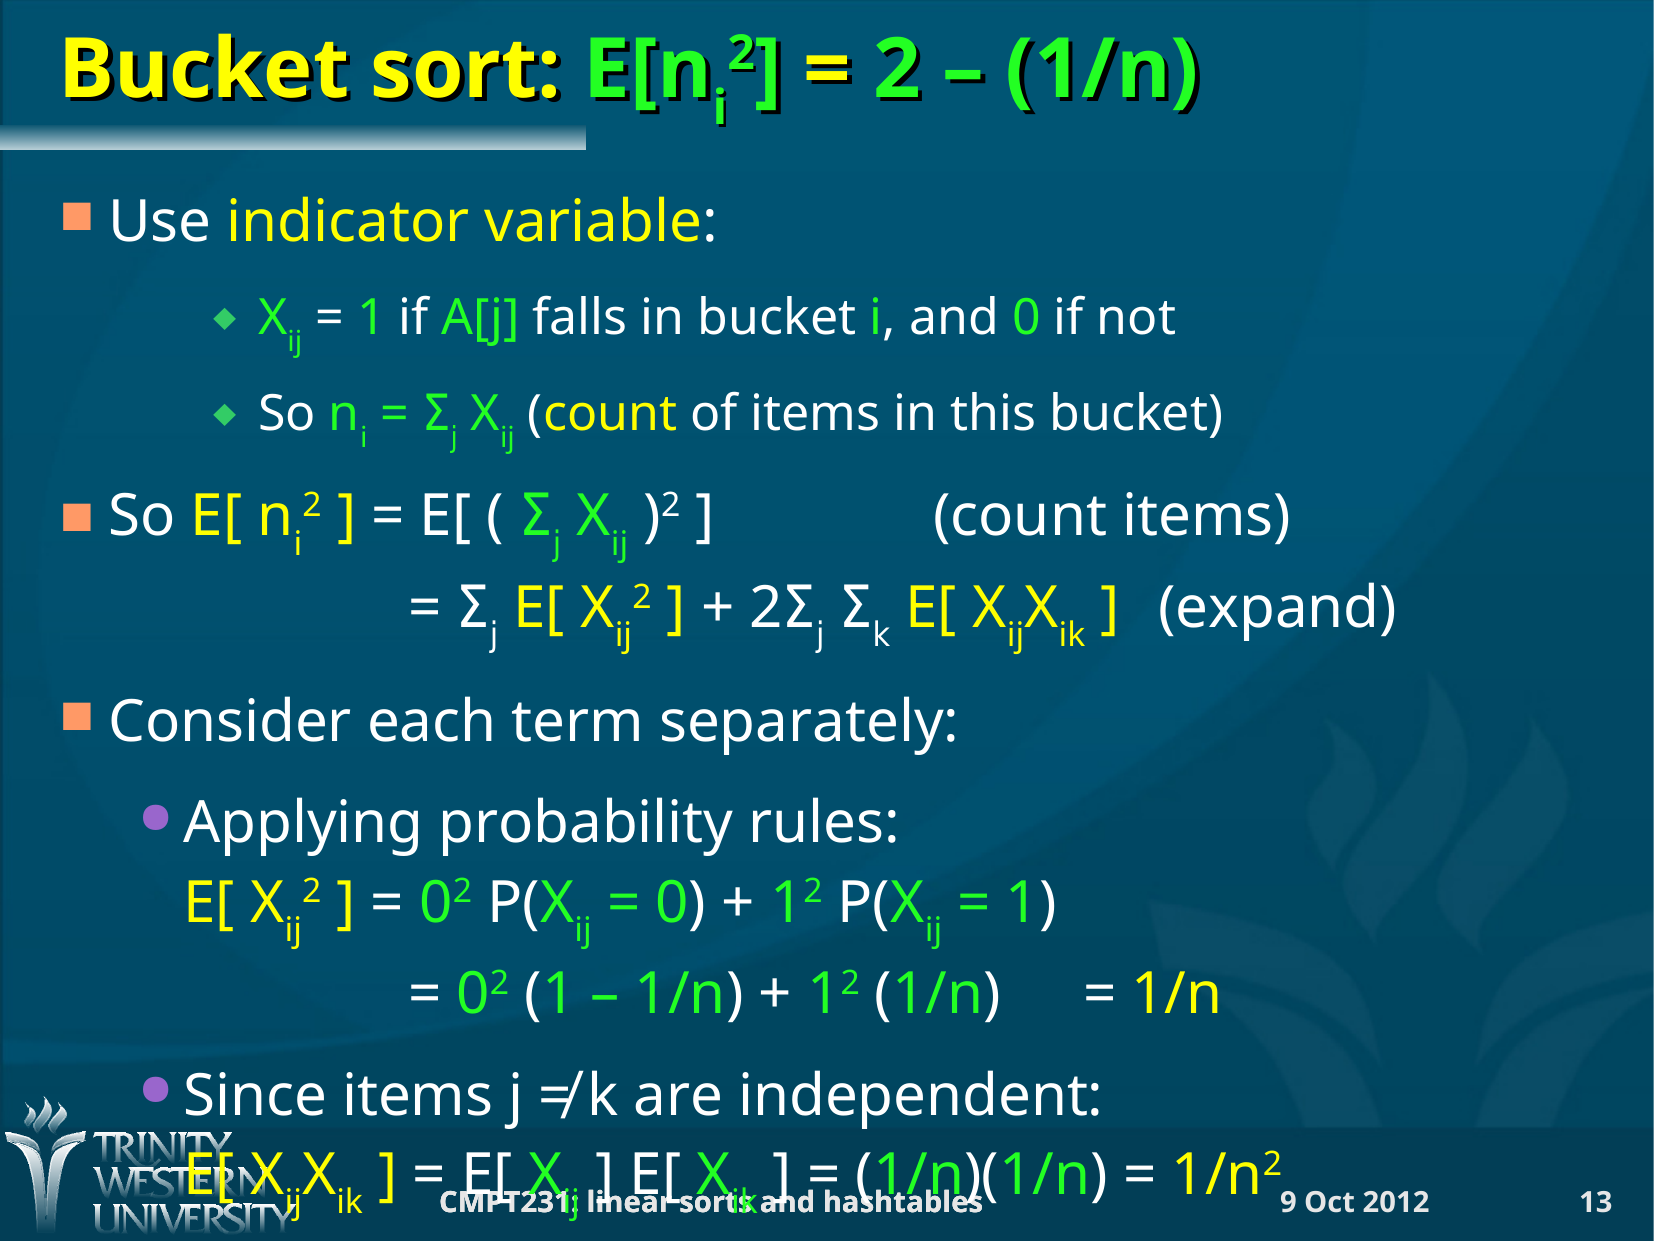

# Bucket sort: E[ni2] = 2 – (1/n)
Use indicator variable:
Xij = 1 if A[j] falls in bucket i, and 0 if not
So ni = Σj Xij (count of items in this bucket)
So E[ ni2 ] = E[ ( Σj Xij )2 ]			(count items)
				= Σj E[ Xij2 ] + 2Σj Σk E[ XijXik ] 	(expand)
Consider each term separately:
Applying probability rules:
E[ Xij2 ] = 02 P(Xij = 0) + 12 P(Xij = 1)
			= 02 (1 – 1/n) + 12 (1/n)		= 1/n
Since items j ≠ k are independent:
E[ XijXik ] = E[ Xij ] E[ Xik ] = (1/n)(1/n) = 1/n2
CMPT231: linear sorts and hashtables
9 Oct 2012
13